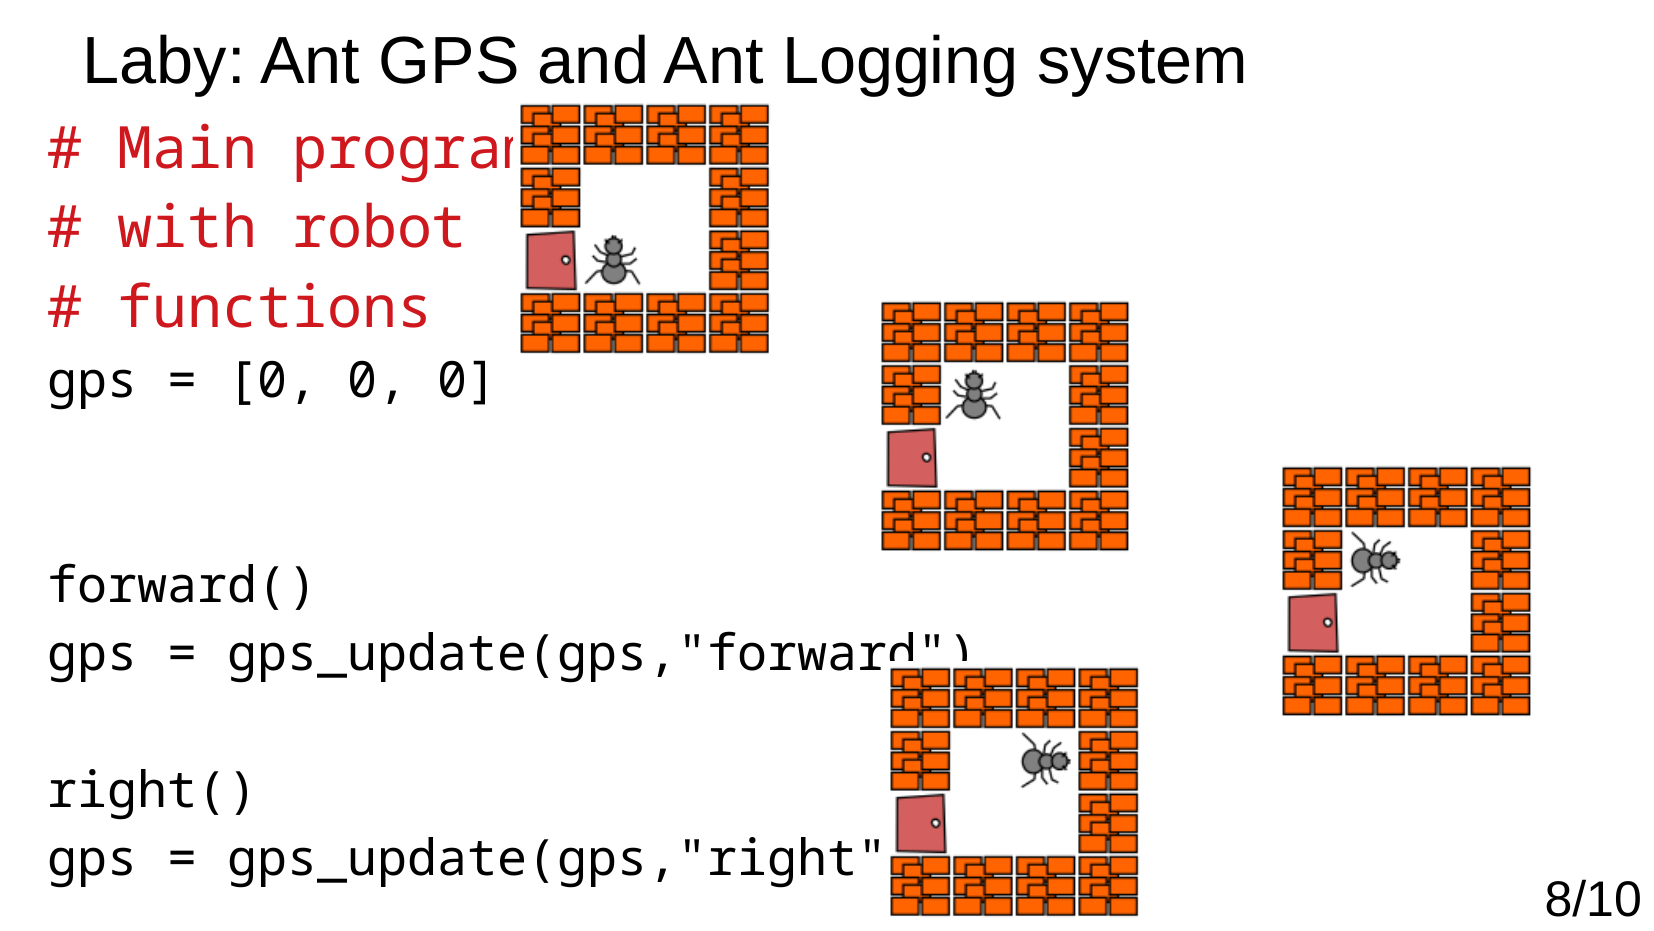

Laby: Ant GPS and Ant Logging system
# # Main program
# with robot
# functions
gps = [0, 0, 0]
forward()
gps = gps_update(gps,"forward")
right()
gps = gps_update(gps,"right")
forward()
gps = gps_update(gps,"forward")
8/10